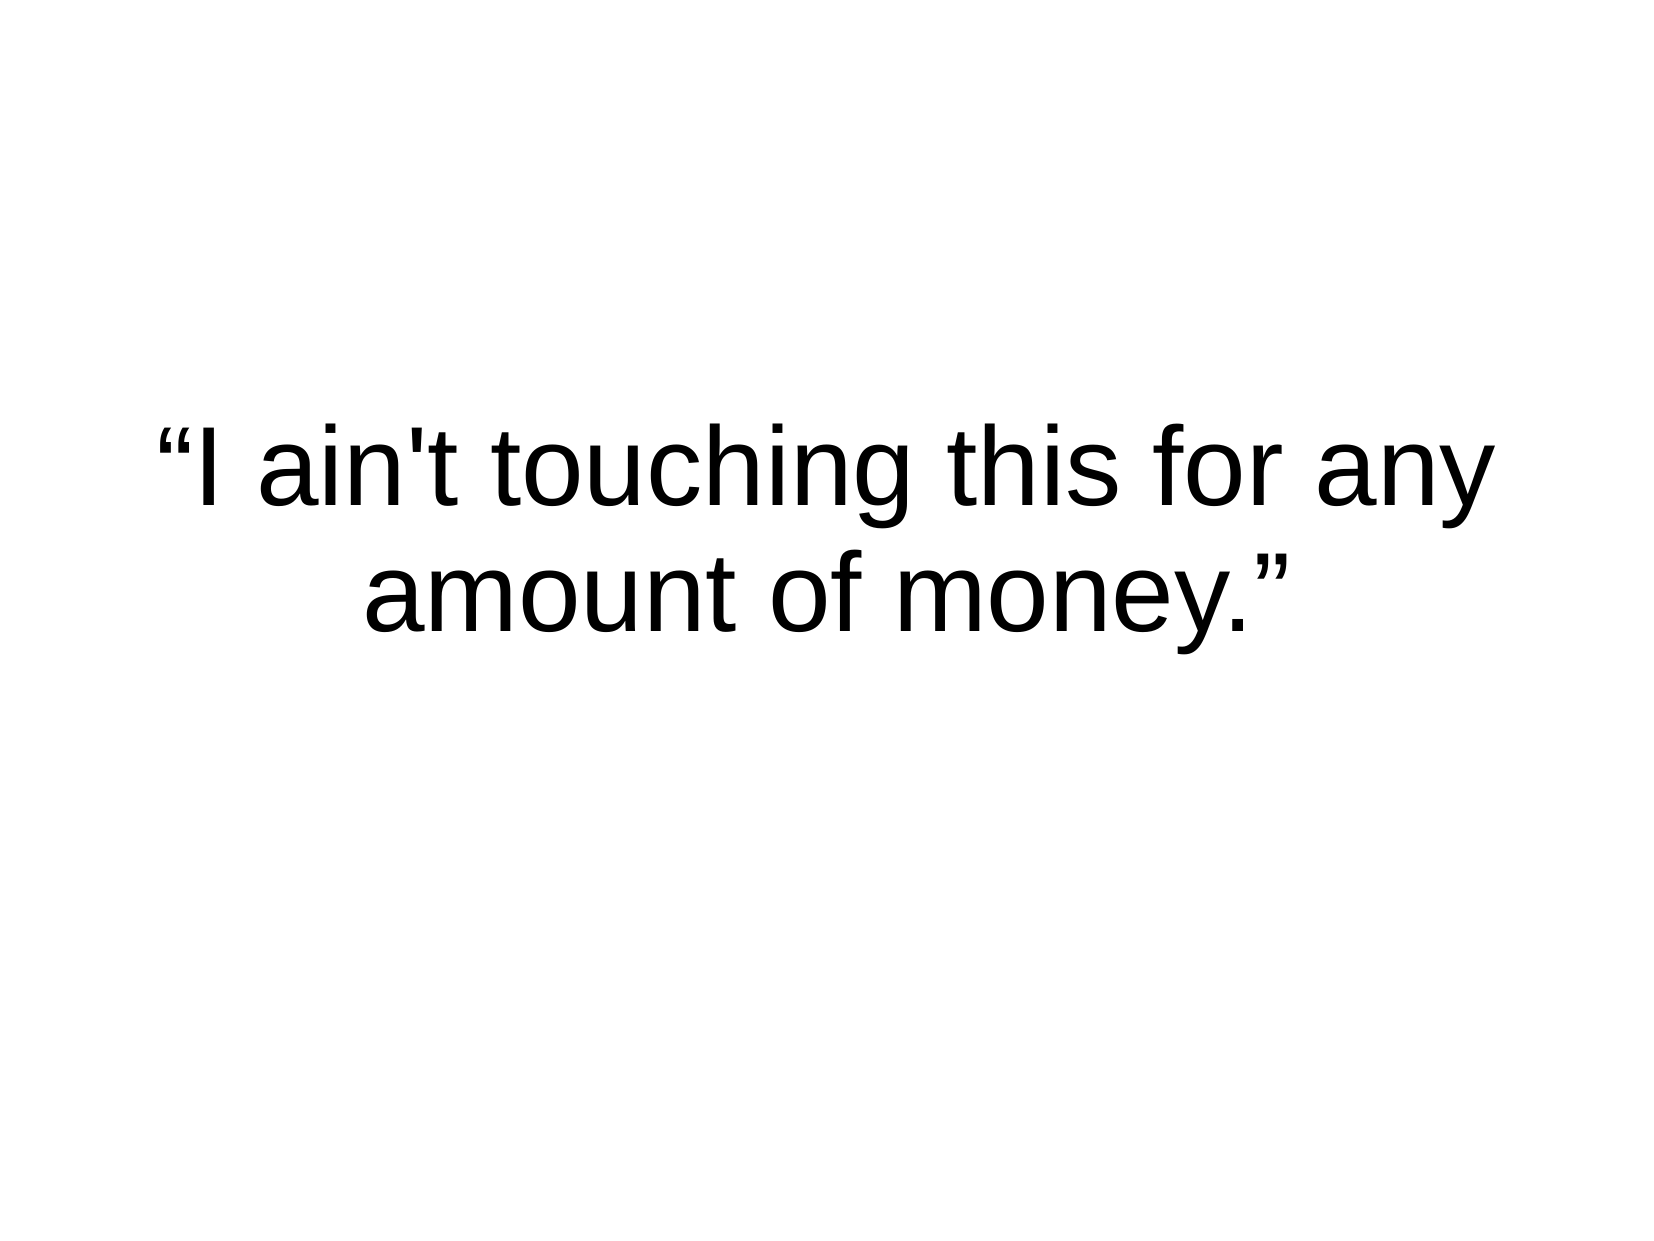

# “I ain't touching this for any amount of money.”